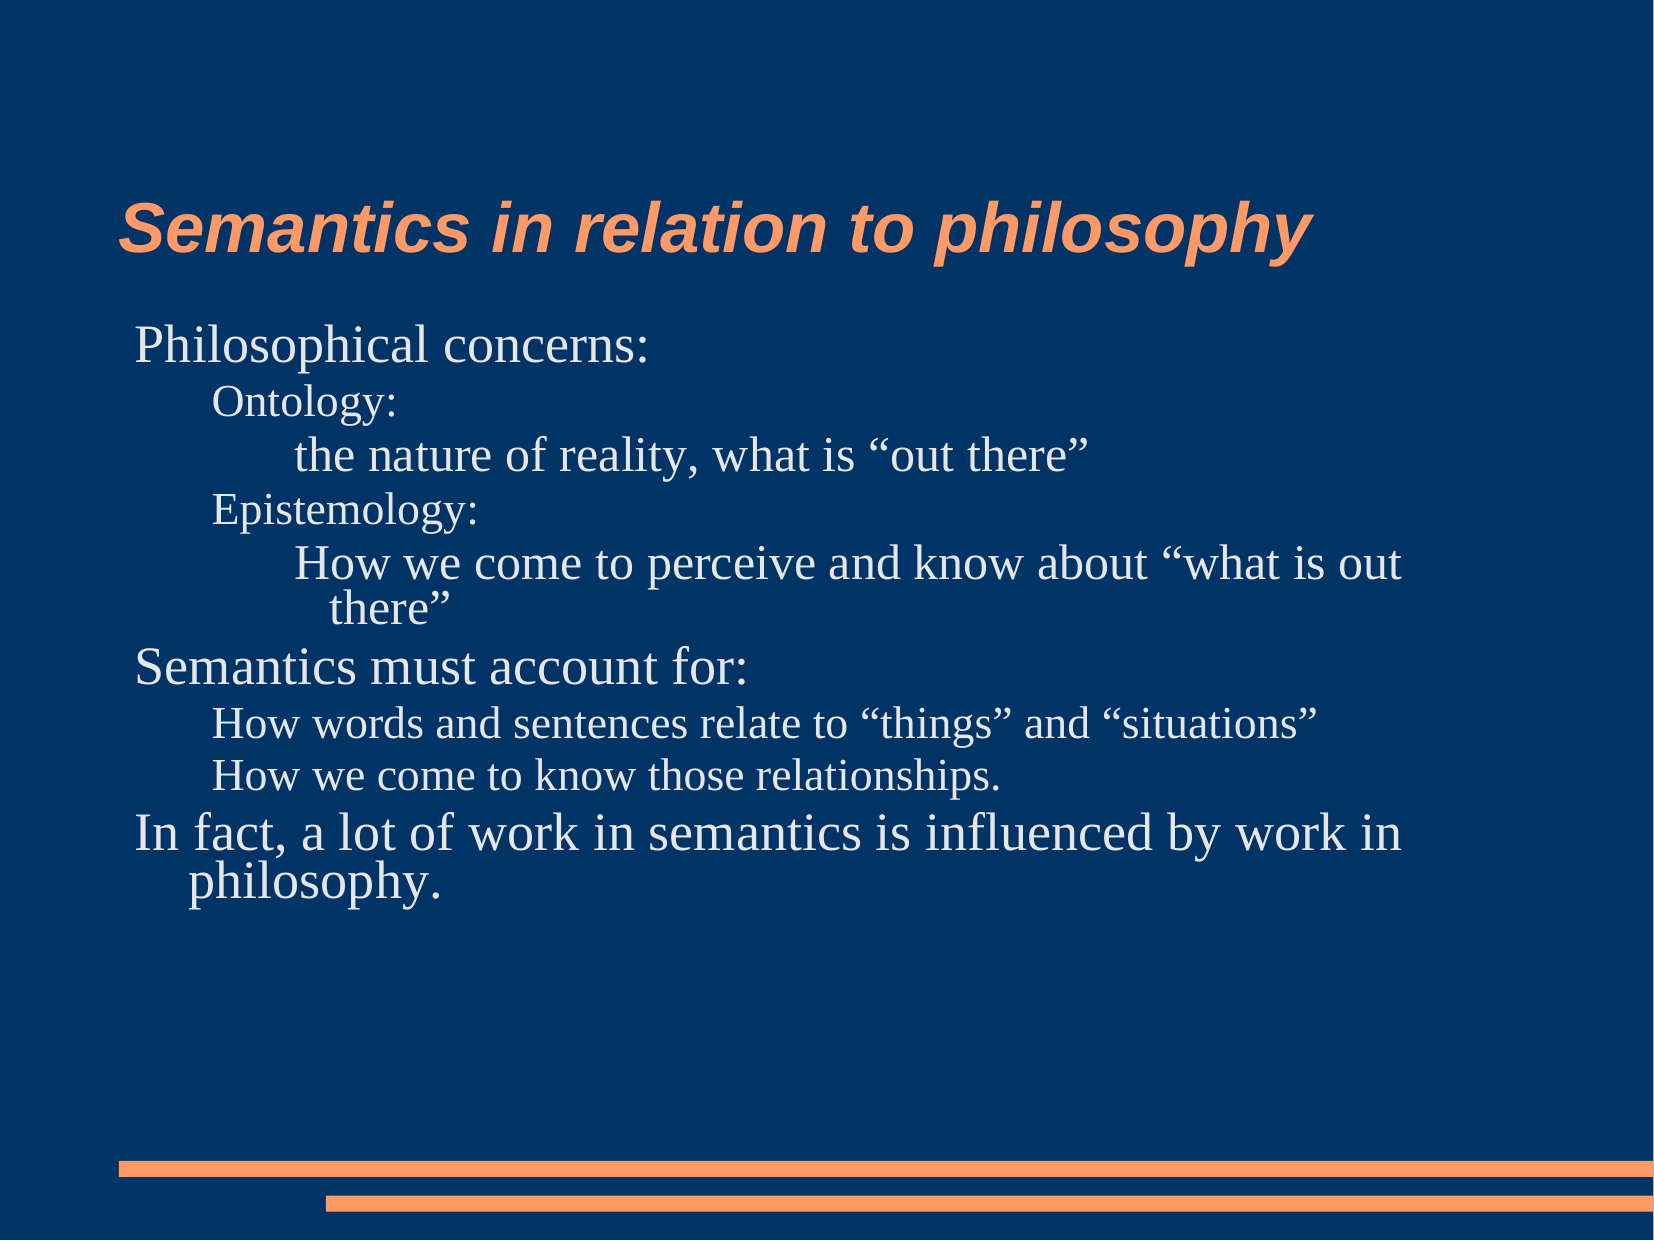

# Semantics in relation to philosophy
Philosophical concerns:
Ontology:
the nature of reality, what is “out there”
Epistemology:
How we come to perceive and know about “what is out there”
Semantics must account for:
How words and sentences relate to “things” and “situations”
How we come to know those relationships.
In fact, a lot of work in semantics is influenced by work in philosophy.